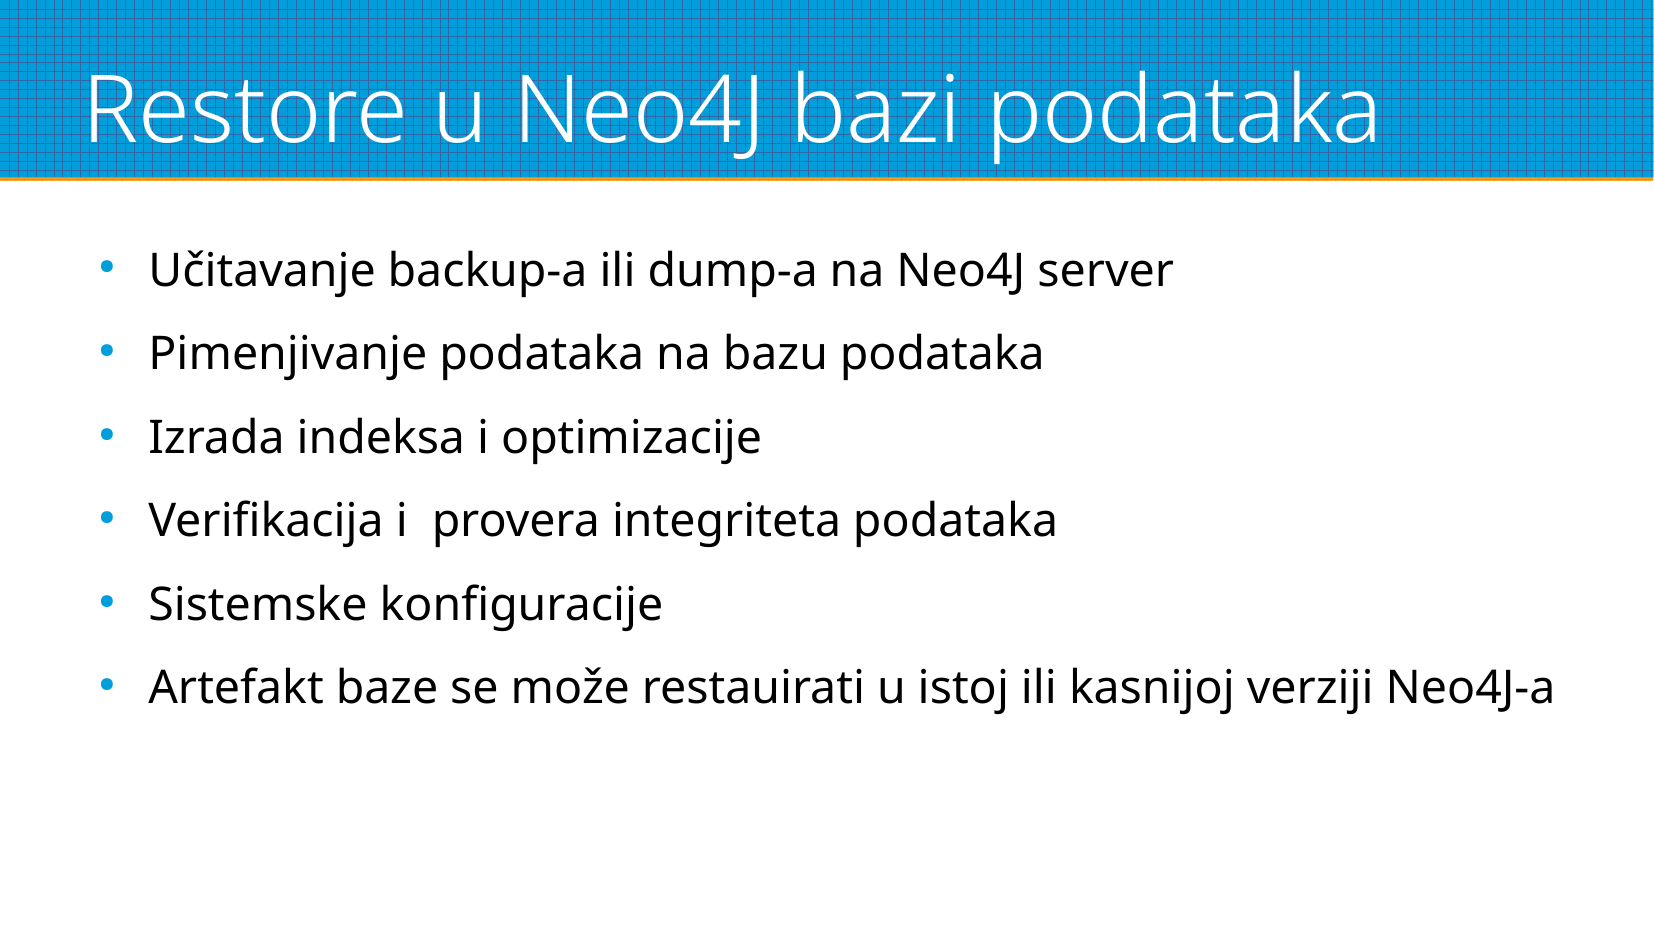

# Restore u Neo4J bazi podataka
Učitavanje backup-a ili dump-a na Neo4J server
Pimenjivanje podataka na bazu podataka
Izrada indeksa i optimizacije
Verifikacija i provera integriteta podataka
Sistemske konfiguracije
Artefakt baze se može restauirati u istoj ili kasnijoj verziji Neo4J-a